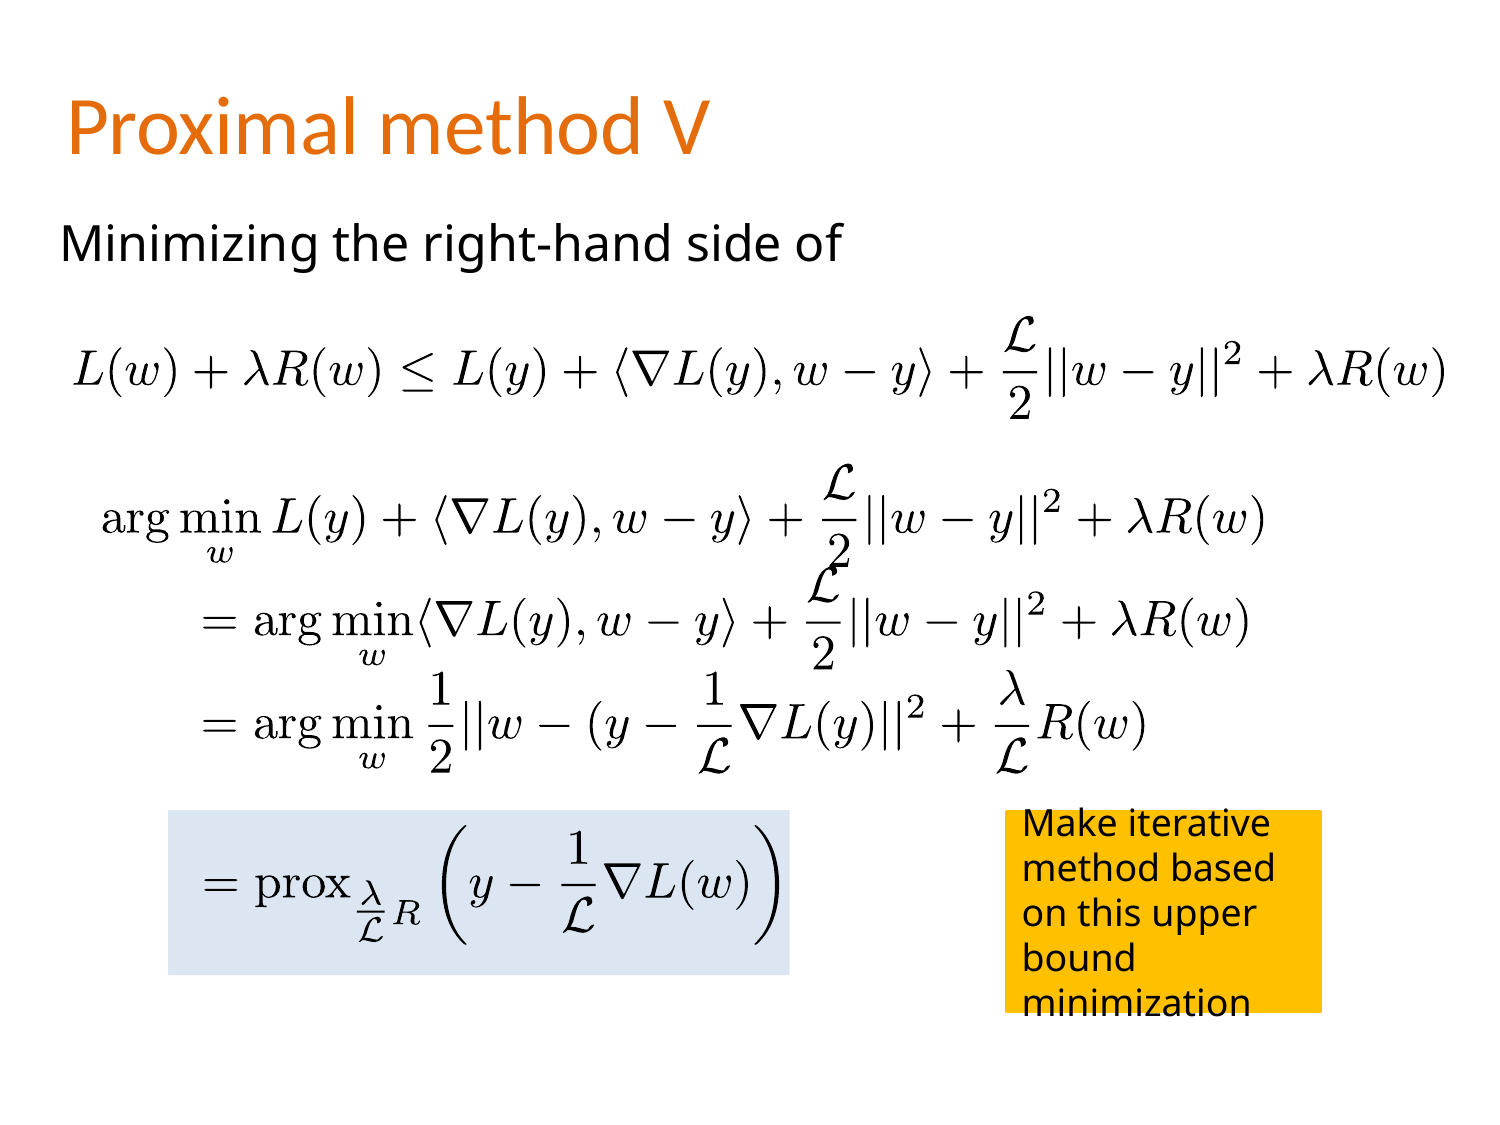

Proximal method V
Minimizing the right-hand side of
Make iterative method based on this upper bound minimization